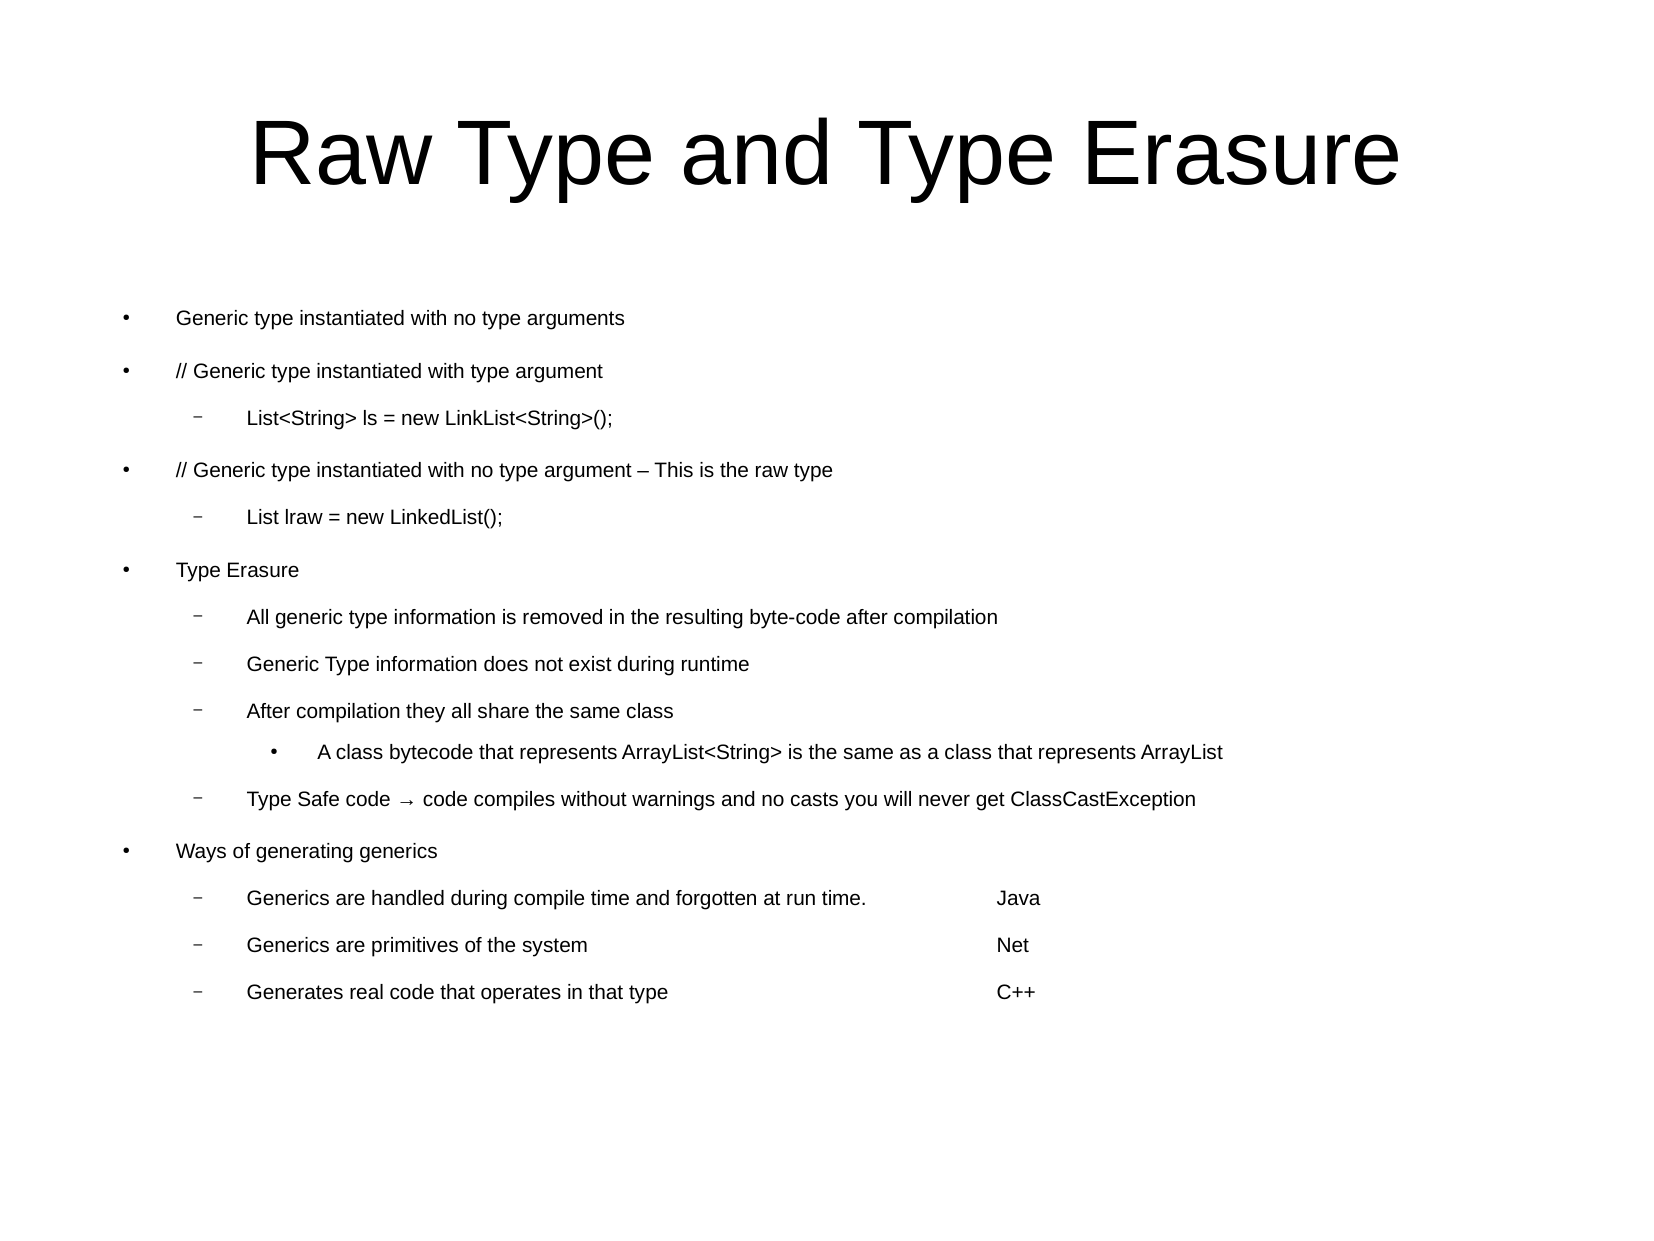

# Raw Type and Type Erasure
Generic type instantiated with no type arguments
// Generic type instantiated with type argument
List<String> ls = new LinkList<String>();
// Generic type instantiated with no type argument – This is the raw type
List lraw = new LinkedList();
Type Erasure
All generic type information is removed in the resulting byte-code after compilation
Generic Type information does not exist during runtime
After compilation they all share the same class
A class bytecode that represents ArrayList<String> is the same as a class that represents ArrayList
Type Safe code → code compiles without warnings and no casts you will never get ClassCastException
Ways of generating generics
Generics are handled during compile time and forgotten at run time.		Java
Generics are primitives of the system						Net
Generates real code that operates in that type					C++